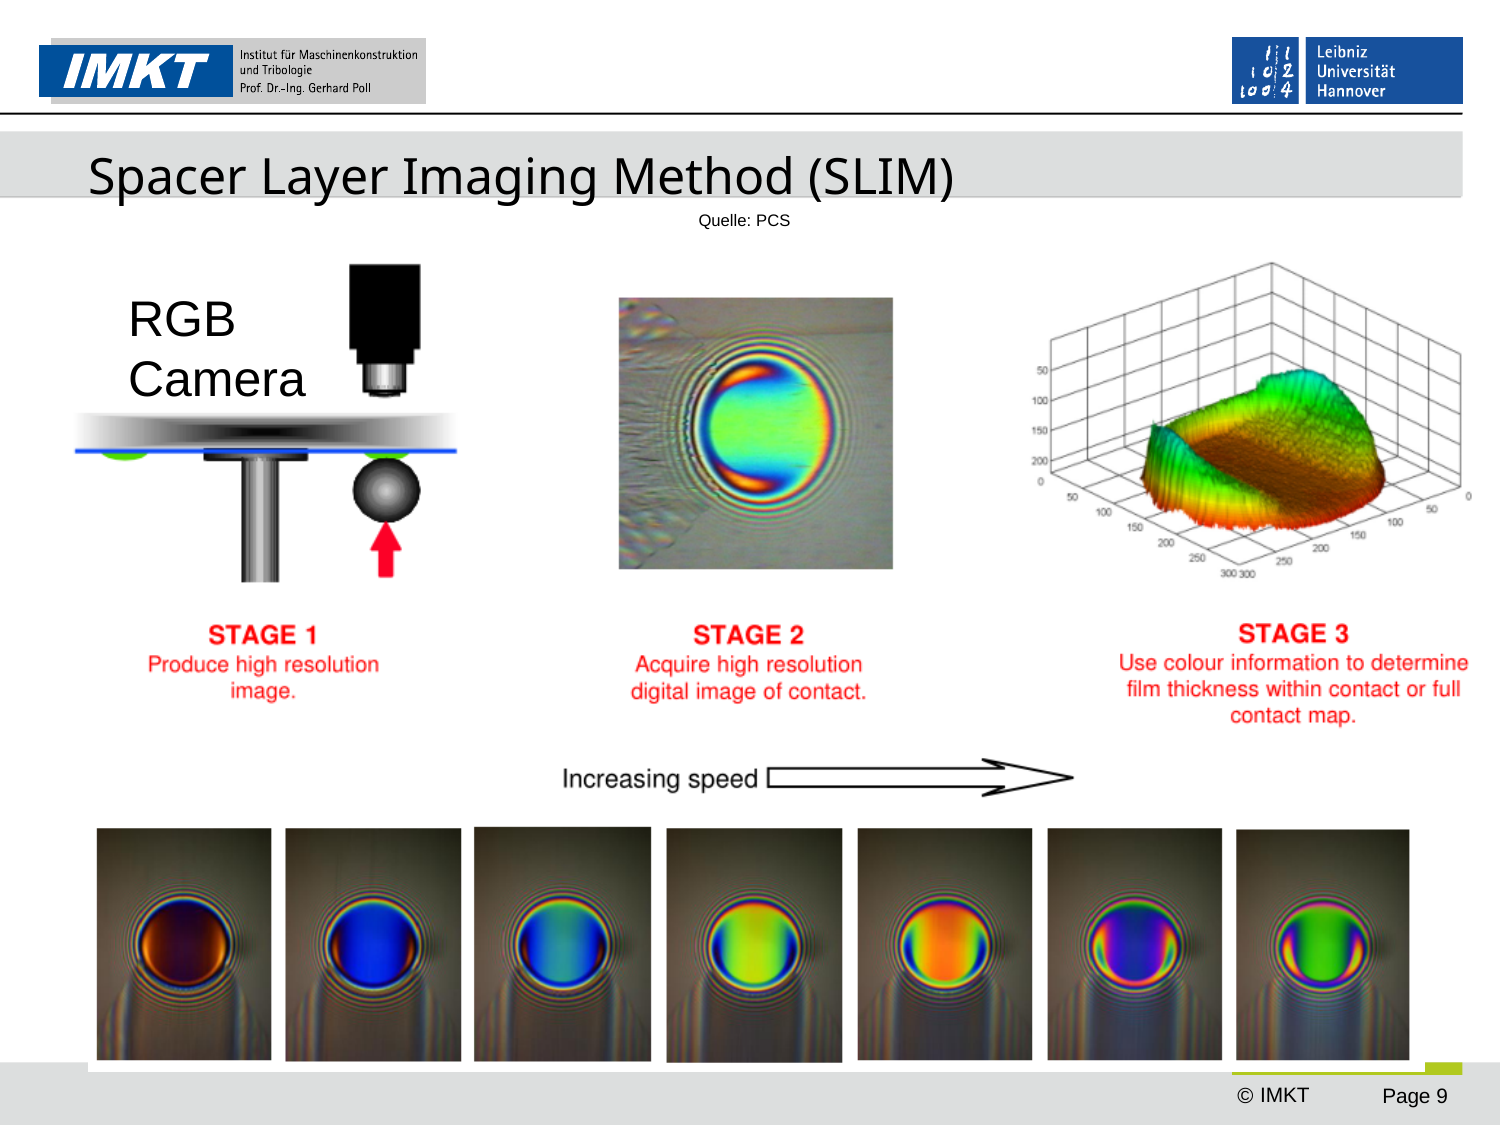

# Spacer Layer Imaging Method (SLIM)
Quelle: PCS
RGB
Camera